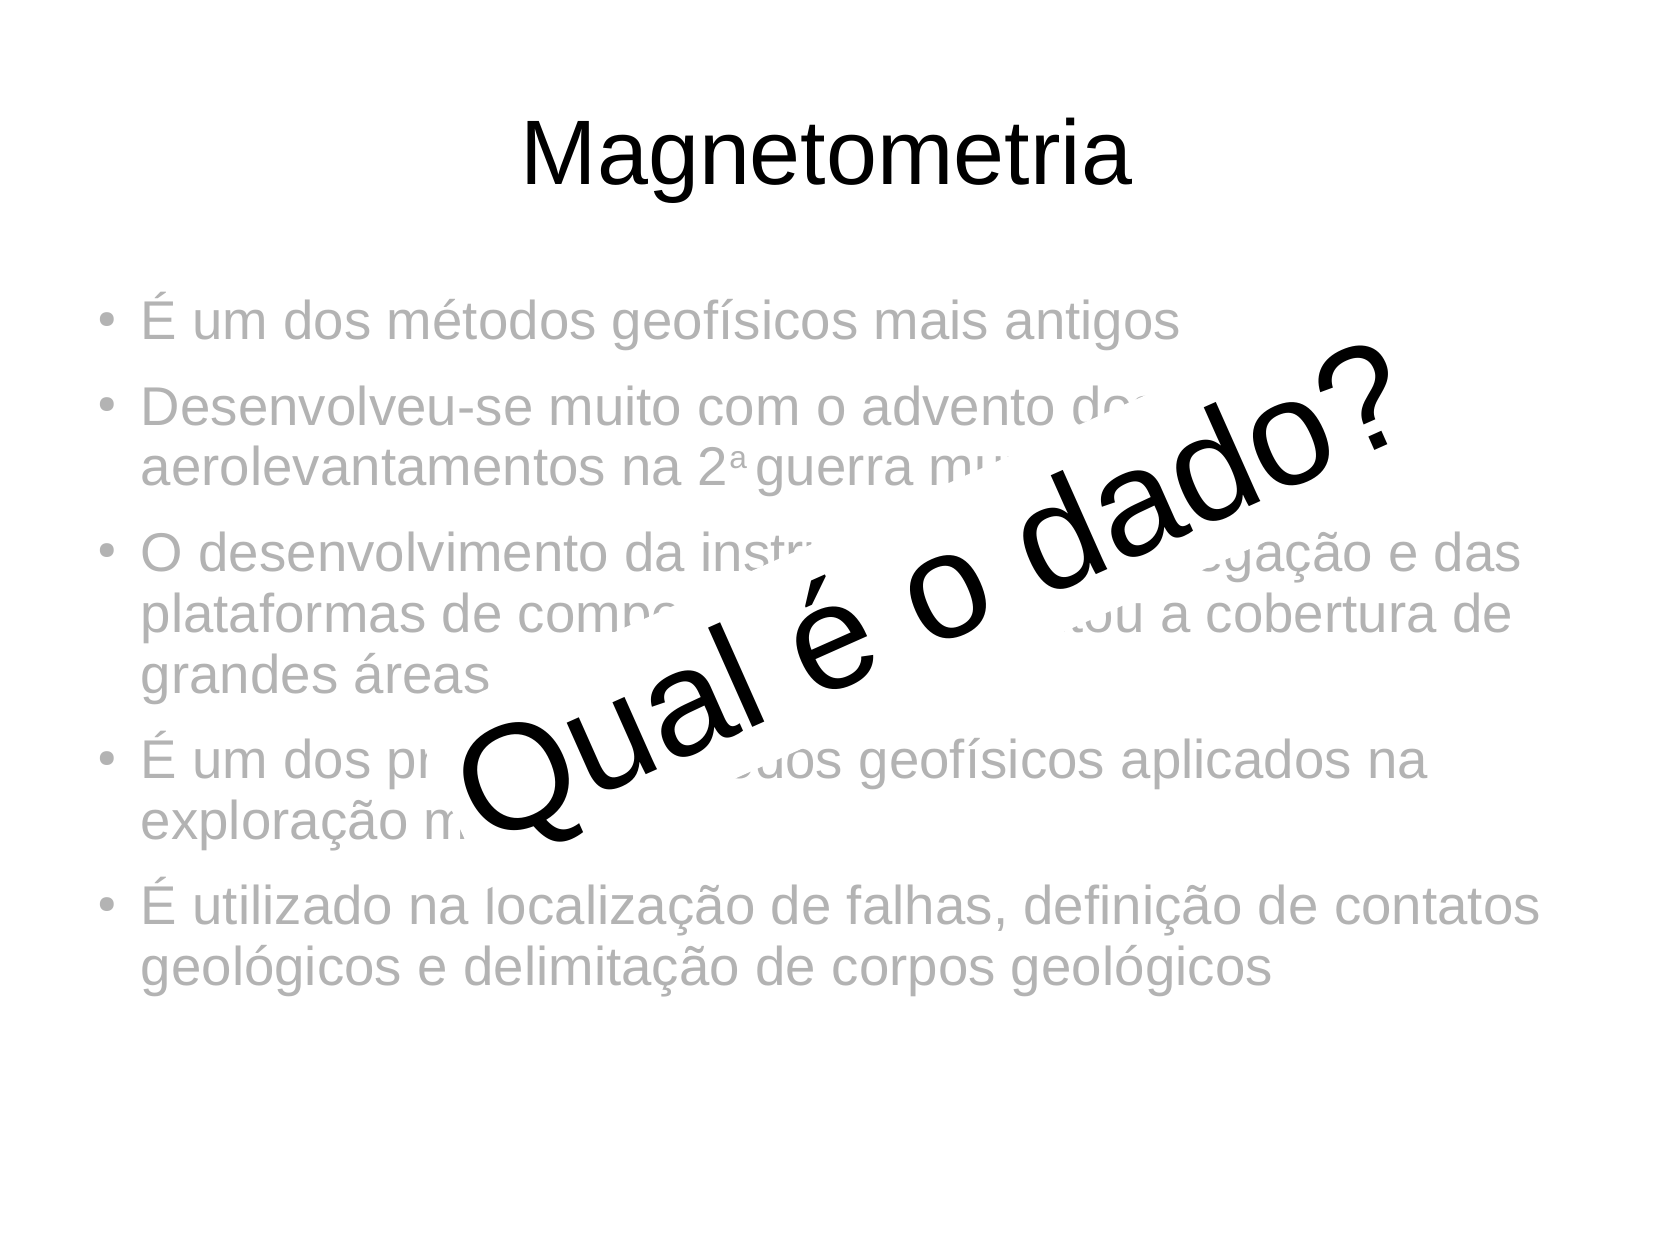

# Magnetometria
É um dos métodos geofísicos mais antigos
Desenvolveu-se muito com o advento dos aerolevantamentos na 2a guerra mundial
O desenvolvimento da instrumentação, navegação e das plataformas de compensação possibilitou a cobertura de grandes áreas
É um dos principais métodos geofísicos aplicados na exploração mineral
É utilizado na localização de falhas, definição de contatos geológicos e delimitação de corpos geológicos
Qual é o dado?